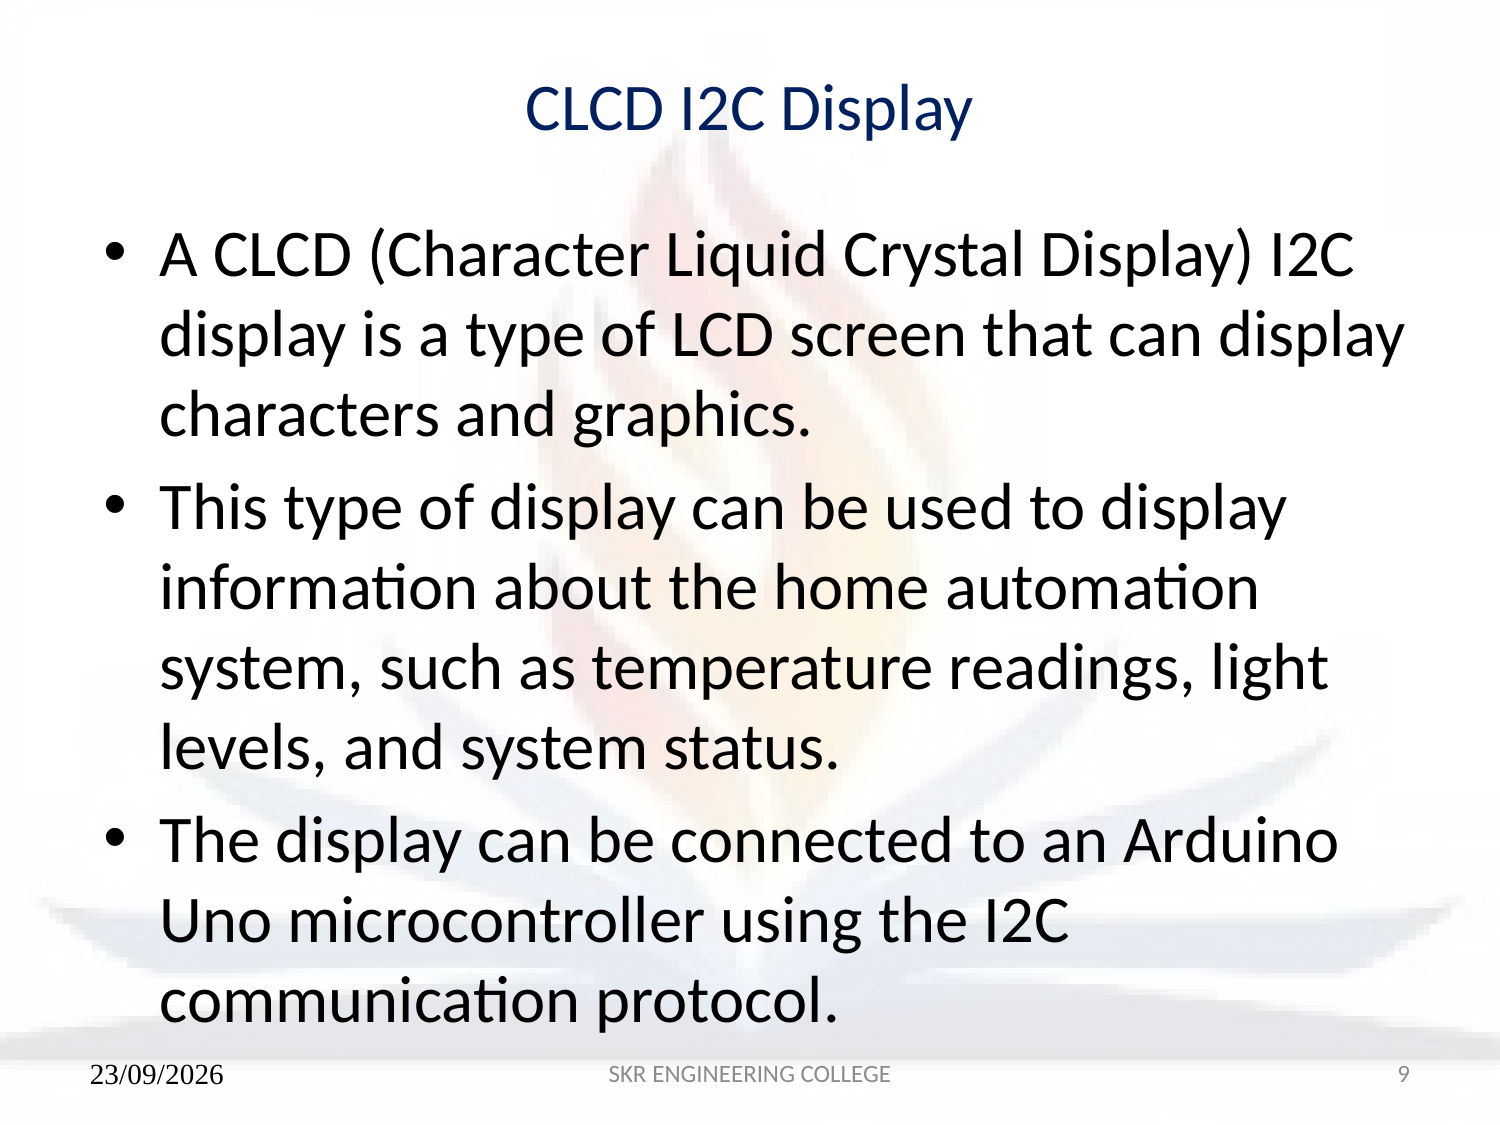

CLCD I2C Display
# A CLCD (Character Liquid Crystal Display) I2C display is a type of LCD screen that can display characters and graphics.
This type of display can be used to display information about the home automation system, such as temperature readings, light levels, and system status.
The display can be connected to an Arduino Uno microcontroller using the I2C communication protocol.
SKR ENGINEERING COLLEGE
9